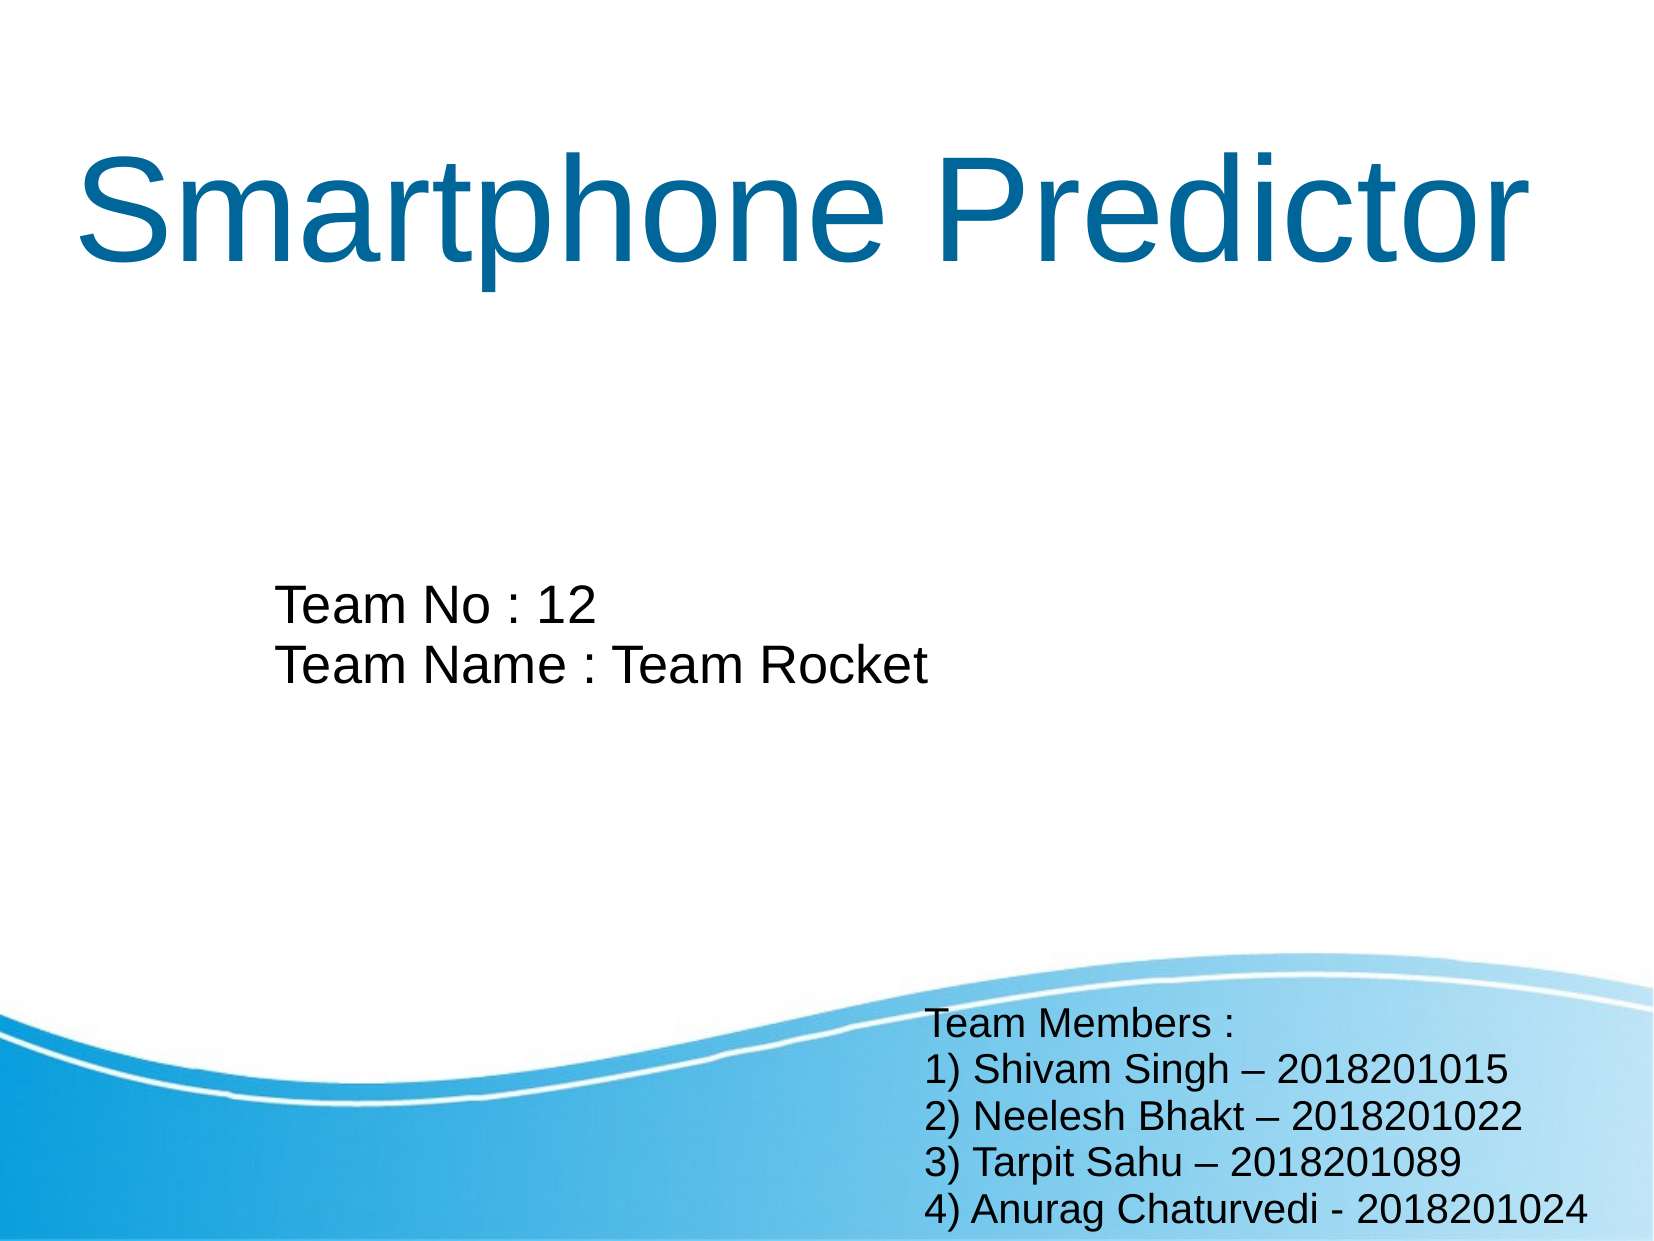

# Smartphone Predictor
Team No : 12
Team Name : Team Rocket
Team Members :
1) Shivam Singh – 2018201015
2) Neelesh Bhakt – 2018201022
3) Tarpit Sahu – 2018201089
4) Anurag Chaturvedi - 2018201024